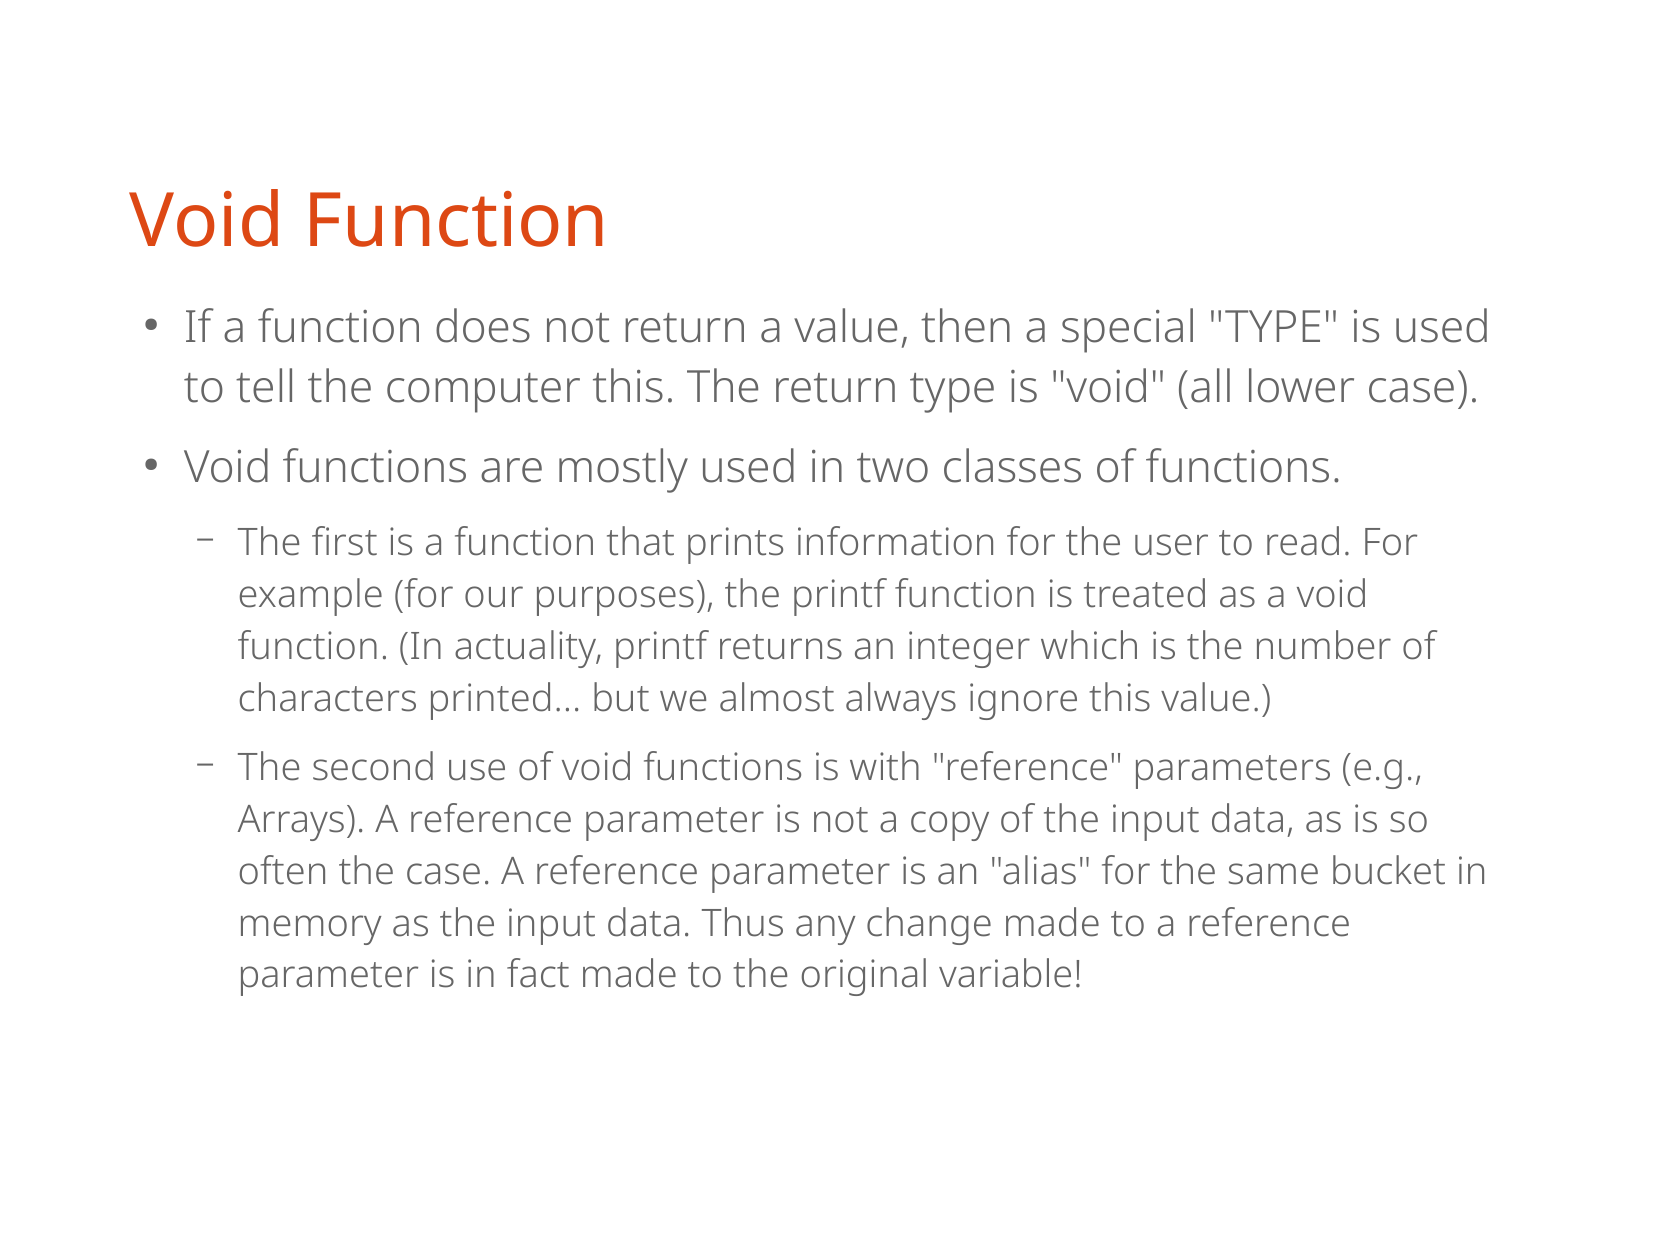

# Void Function
If a function does not return a value, then a special "TYPE" is used to tell the computer this. The return type is "void" (all lower case).
Void functions are mostly used in two classes of functions.
The first is a function that prints information for the user to read. For example (for our purposes), the printf function is treated as a void function. (In actuality, printf returns an integer which is the number of characters printed... but we almost always ignore this value.)
The second use of void functions is with "reference" parameters (e.g., Arrays). A reference parameter is not a copy of the input data, as is so often the case. A reference parameter is an "alias" for the same bucket in memory as the input data. Thus any change made to a reference parameter is in fact made to the original variable!